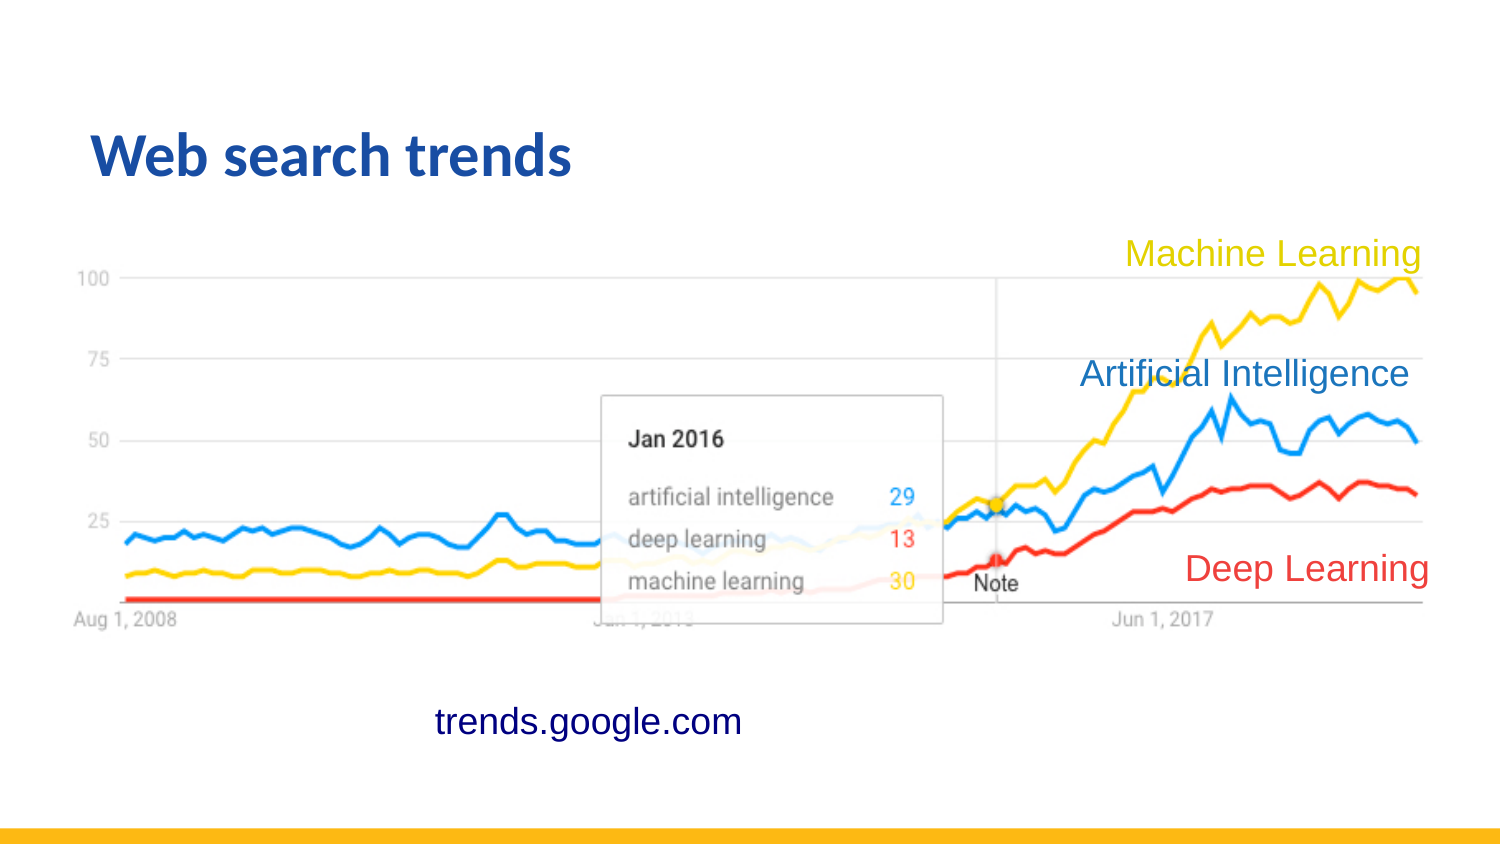

# Web search trends
Machine Learning
Artificial Intelligence
Deep Learning
trends.google.com